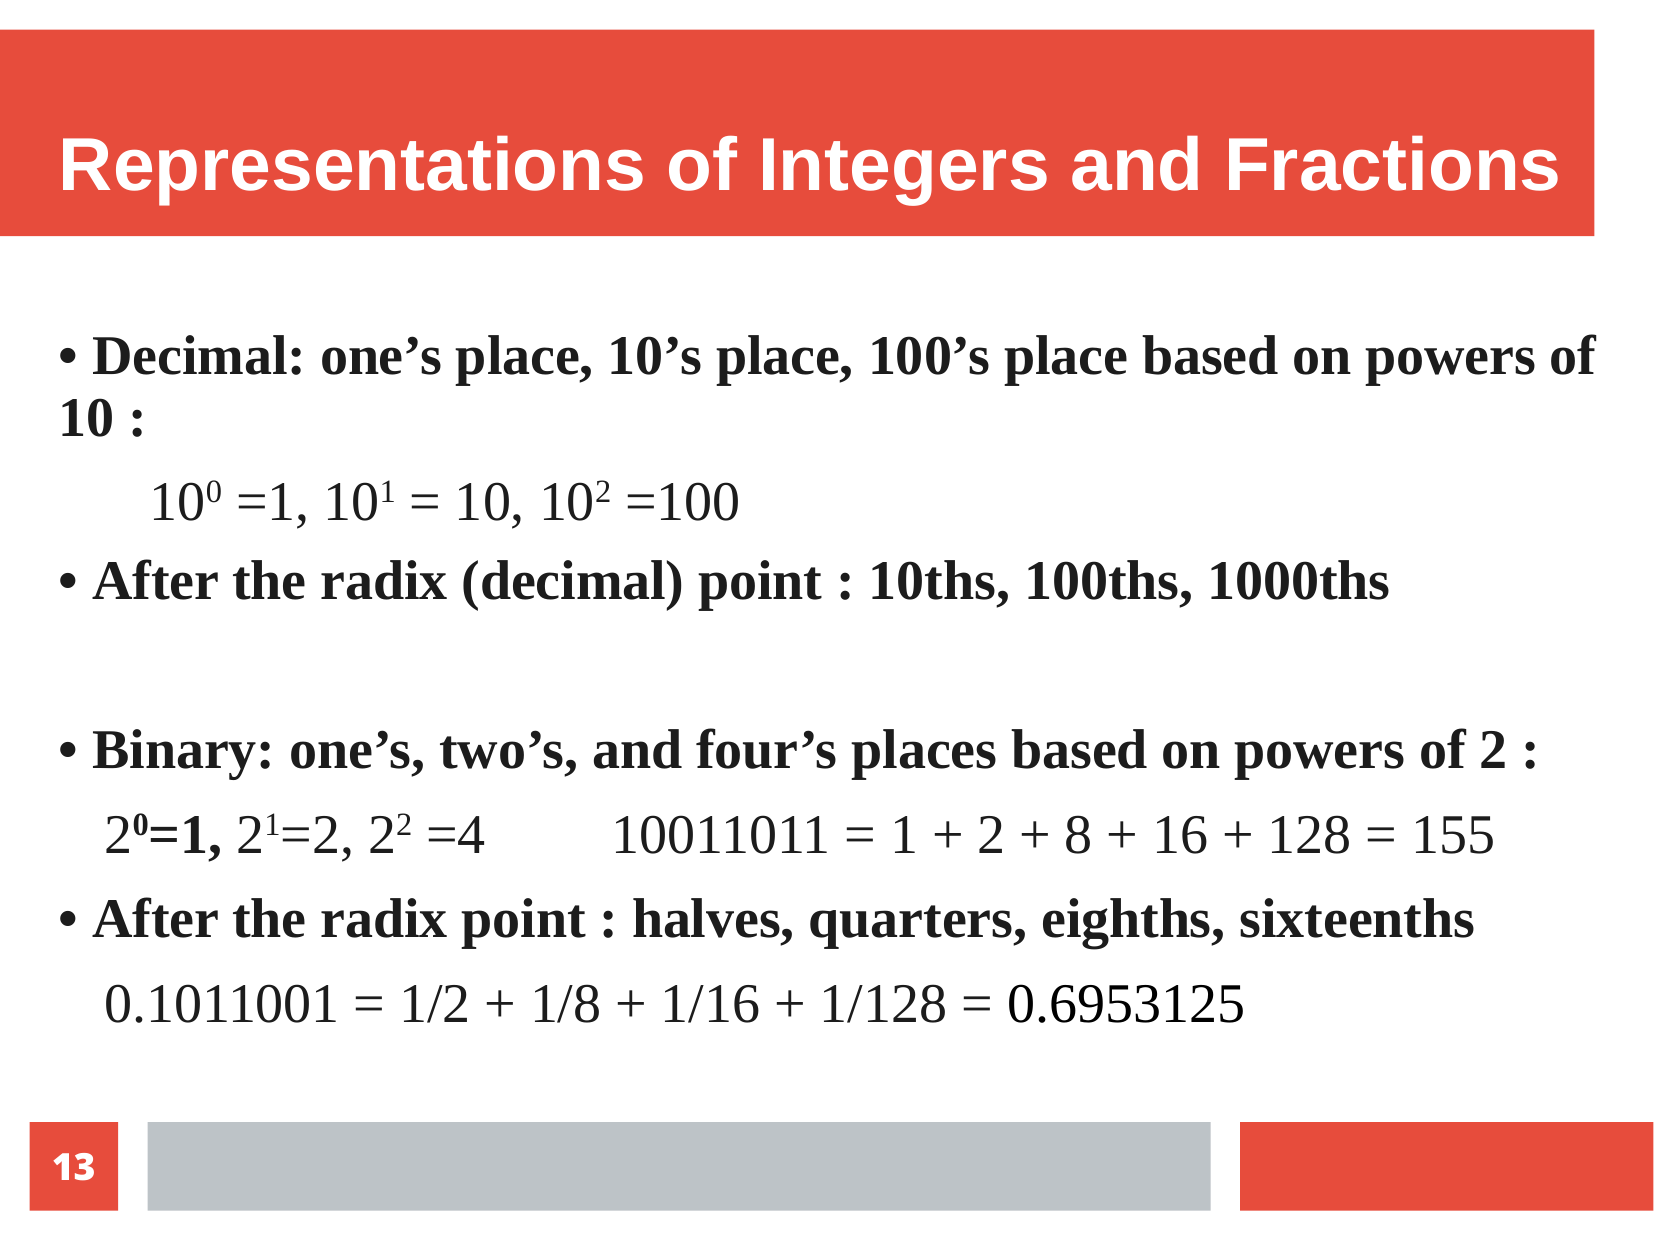

# Representations of Integers and Fractions
• Decimal: one’s place, 10’s place, 100’s place based on powers of 10 :
100 =1, 101 = 10, 102 =100
• After the radix (decimal) point : 10ths, 100ths, 1000ths
• Binary: one’s, two’s, and four’s places based on powers of 2 :
20=1, 21=2, 22 =4 10011011 = 1 + 2 + 8 + 16 + 128 = 155
• After the radix point : halves, quarters, eighths, sixteenths
0.1011001 = 1/2 + 1/8 + 1/16 + 1/128 = 0.6953125
13